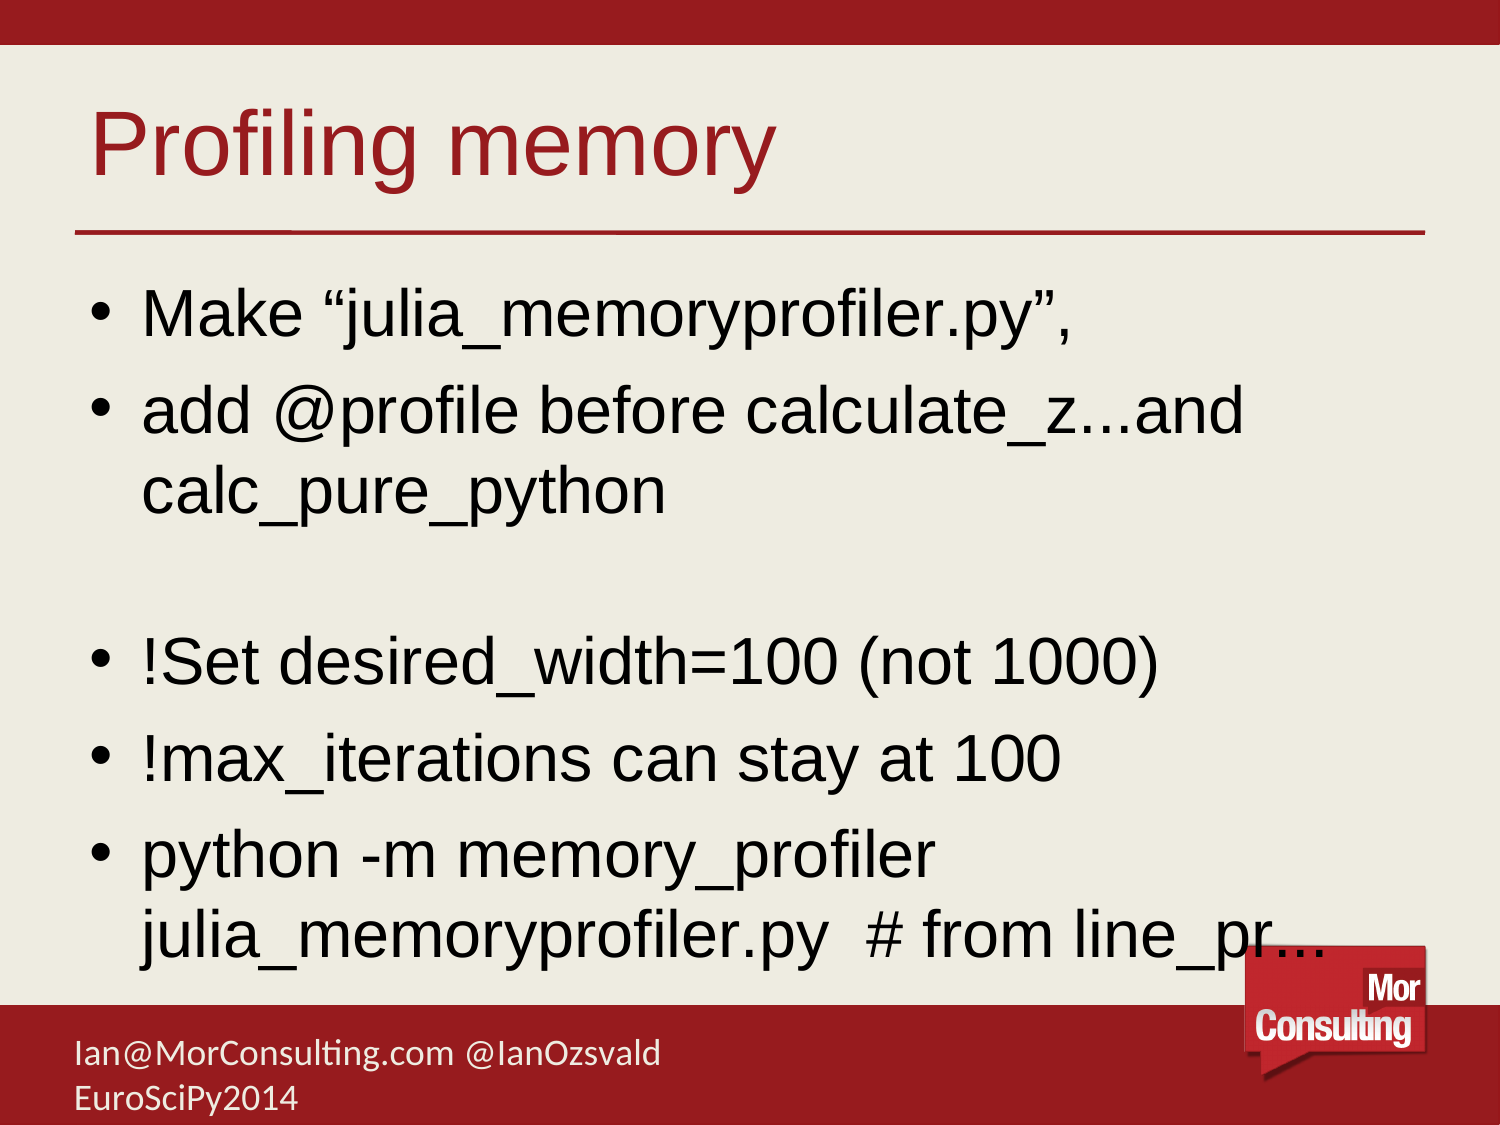

Profiling memory
Make “julia_memoryprofiler.py”,
add @profile before calculate_z...and calc_pure_python
!Set desired_width=100 (not 1000)
!max_iterations can stay at 100
python -m memory_profiler julia_memoryprofiler.py # from line_pr...